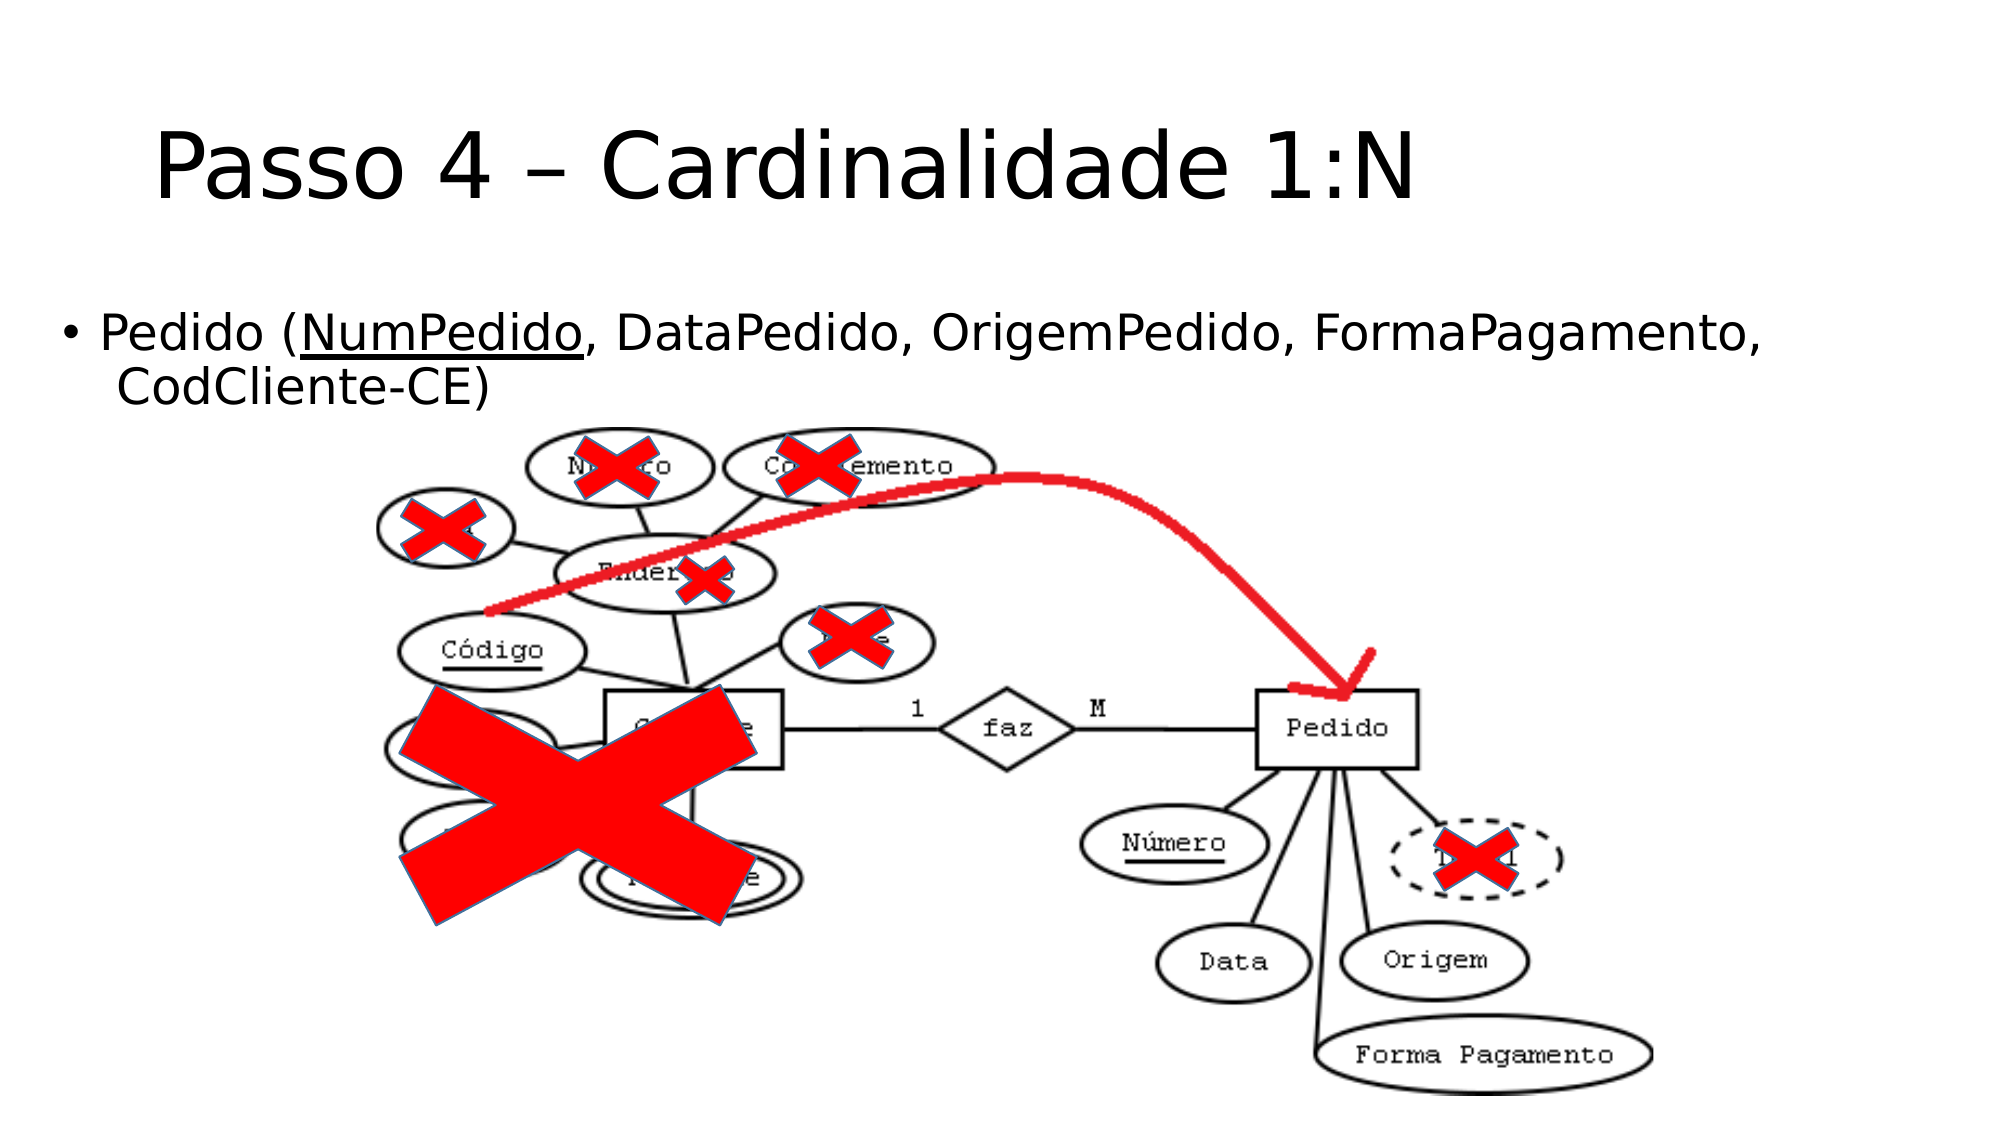

# Passo 4 – Cardinalidade 1:N
Pedido (NumPedido, DataPedido, OrigemPedido, FormaPagamento, CodCliente-CE)